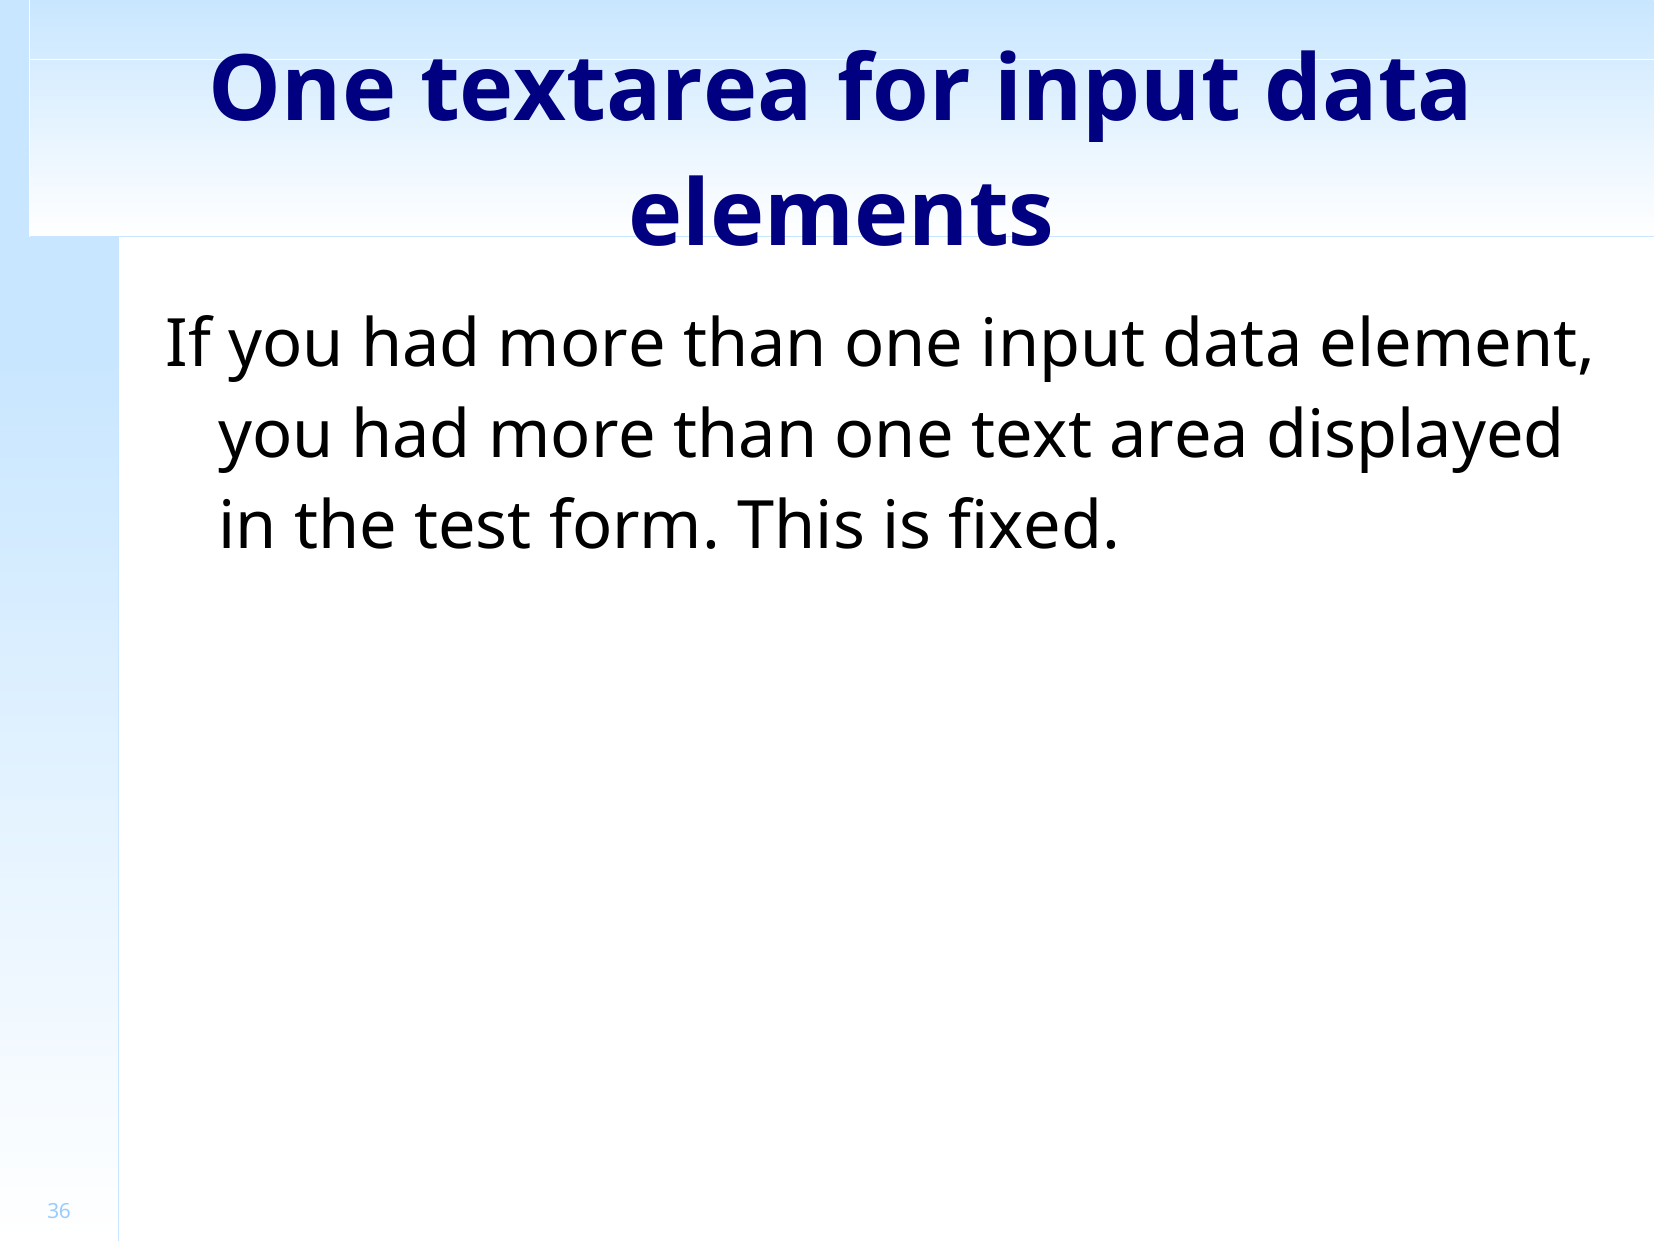

# One textarea for input data elements
If you had more than one input data element, you had more than one text area displayed in the test form. This is fixed.